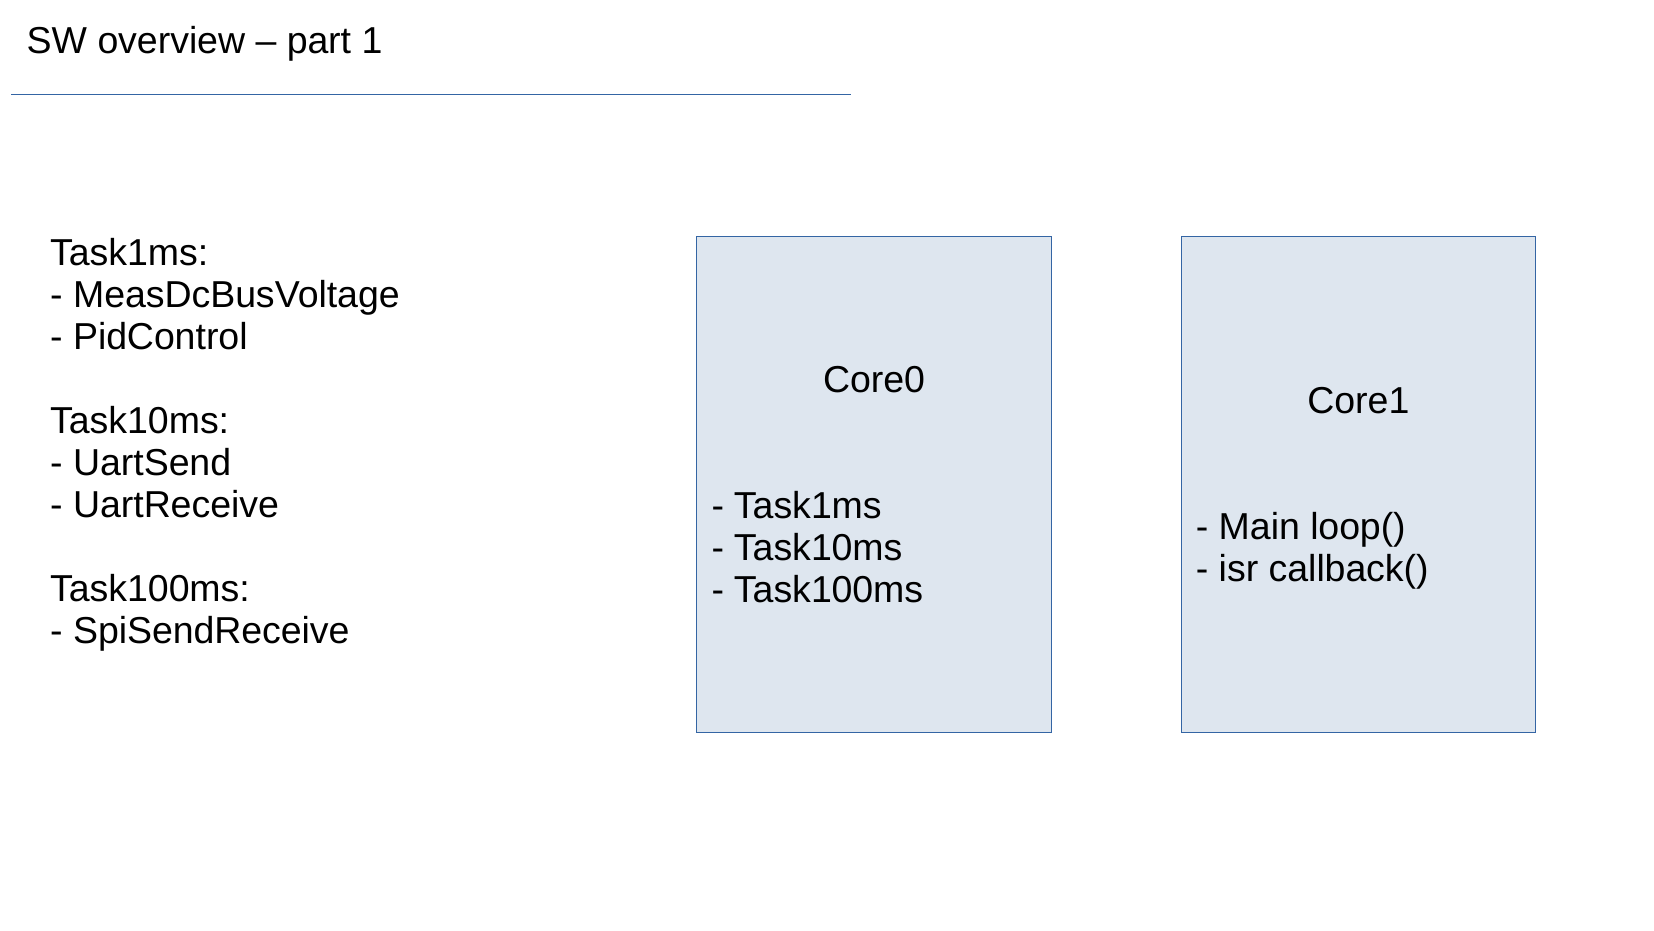

SW overview – part 1
Task1ms:
- MeasDcBusVoltage
- PidControl
Task10ms:
- UartSend
- UartReceive
Task100ms:
- SpiSendReceive
Core0
- Task1ms
- Task10ms
- Task100ms
Core1
- Main loop()
- isr callback()